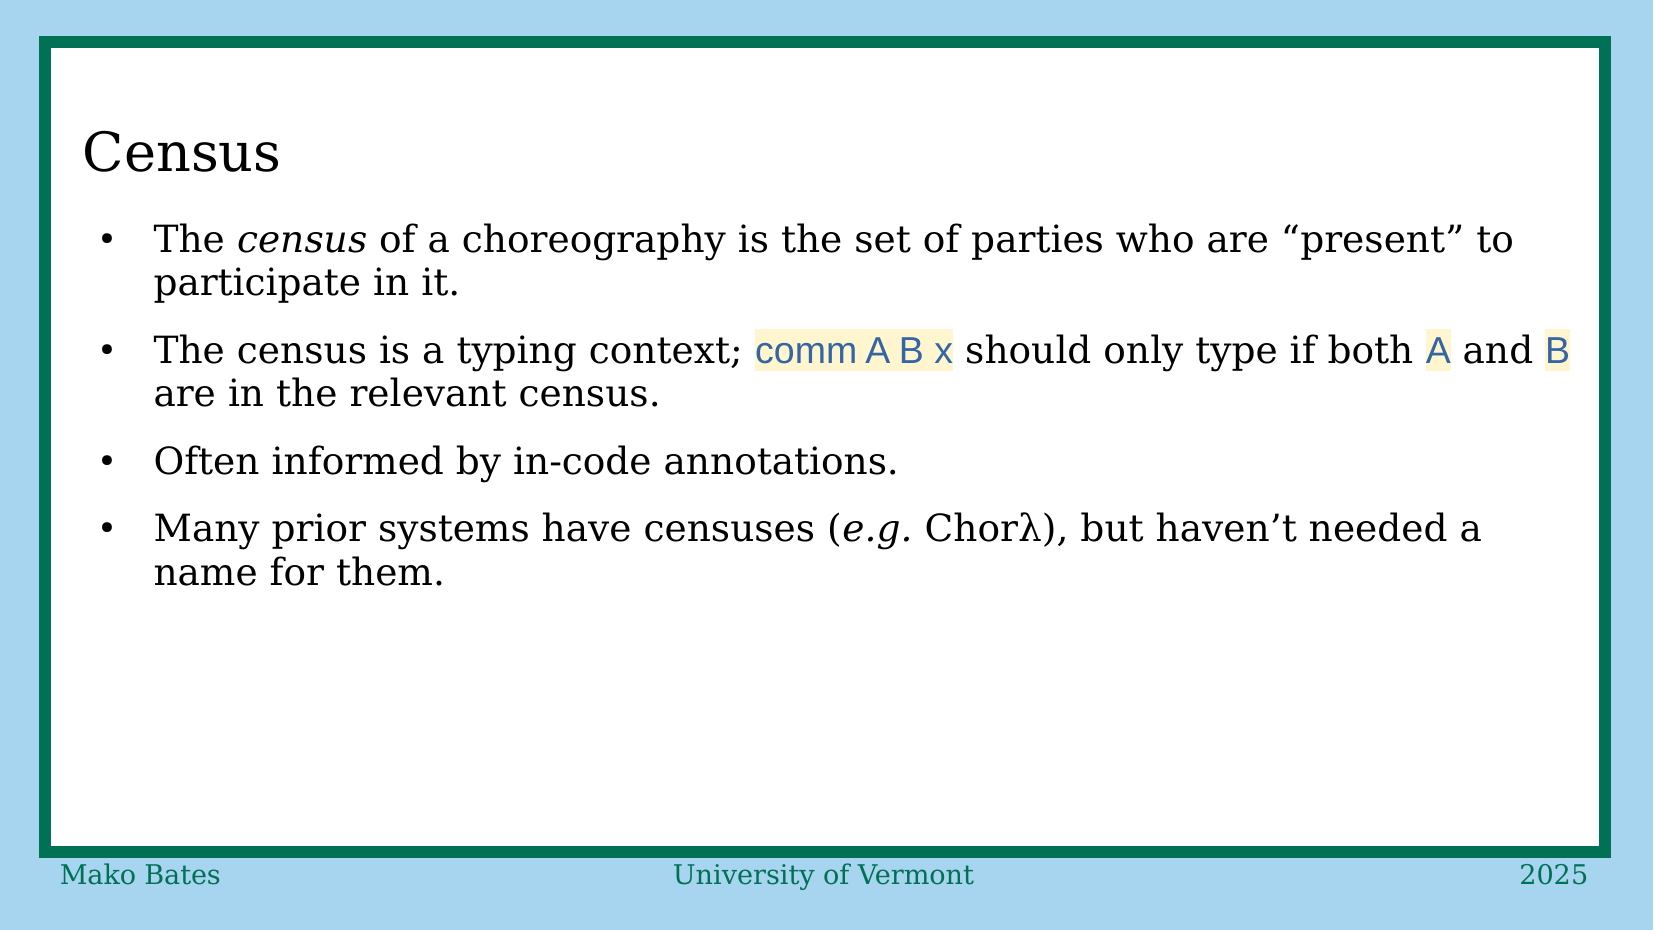

# Census
The census of a choreography is the set of parties who are “present” to participate in it.
The census is a typing context; comm A B x should only type if both A and B are in the relevant census.
Often informed by in-code annotations.
Many prior systems have censuses (e.g. Chorλ), but haven’t needed a name for them.